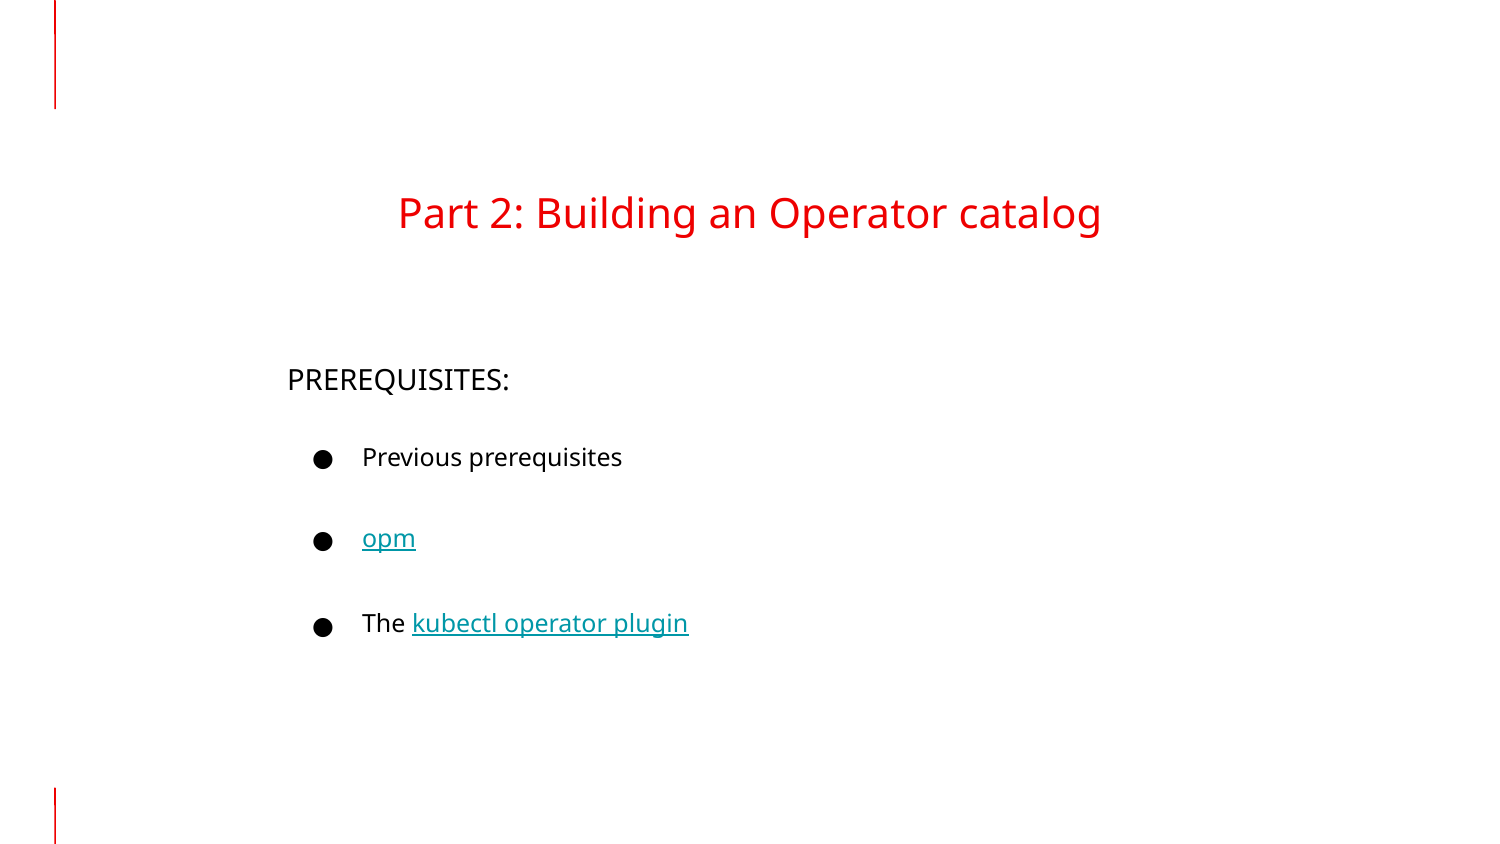

# Part 2: Building an Operator catalog
PREREQUISITES:
Previous prerequisites
opm
The kubectl operator plugin